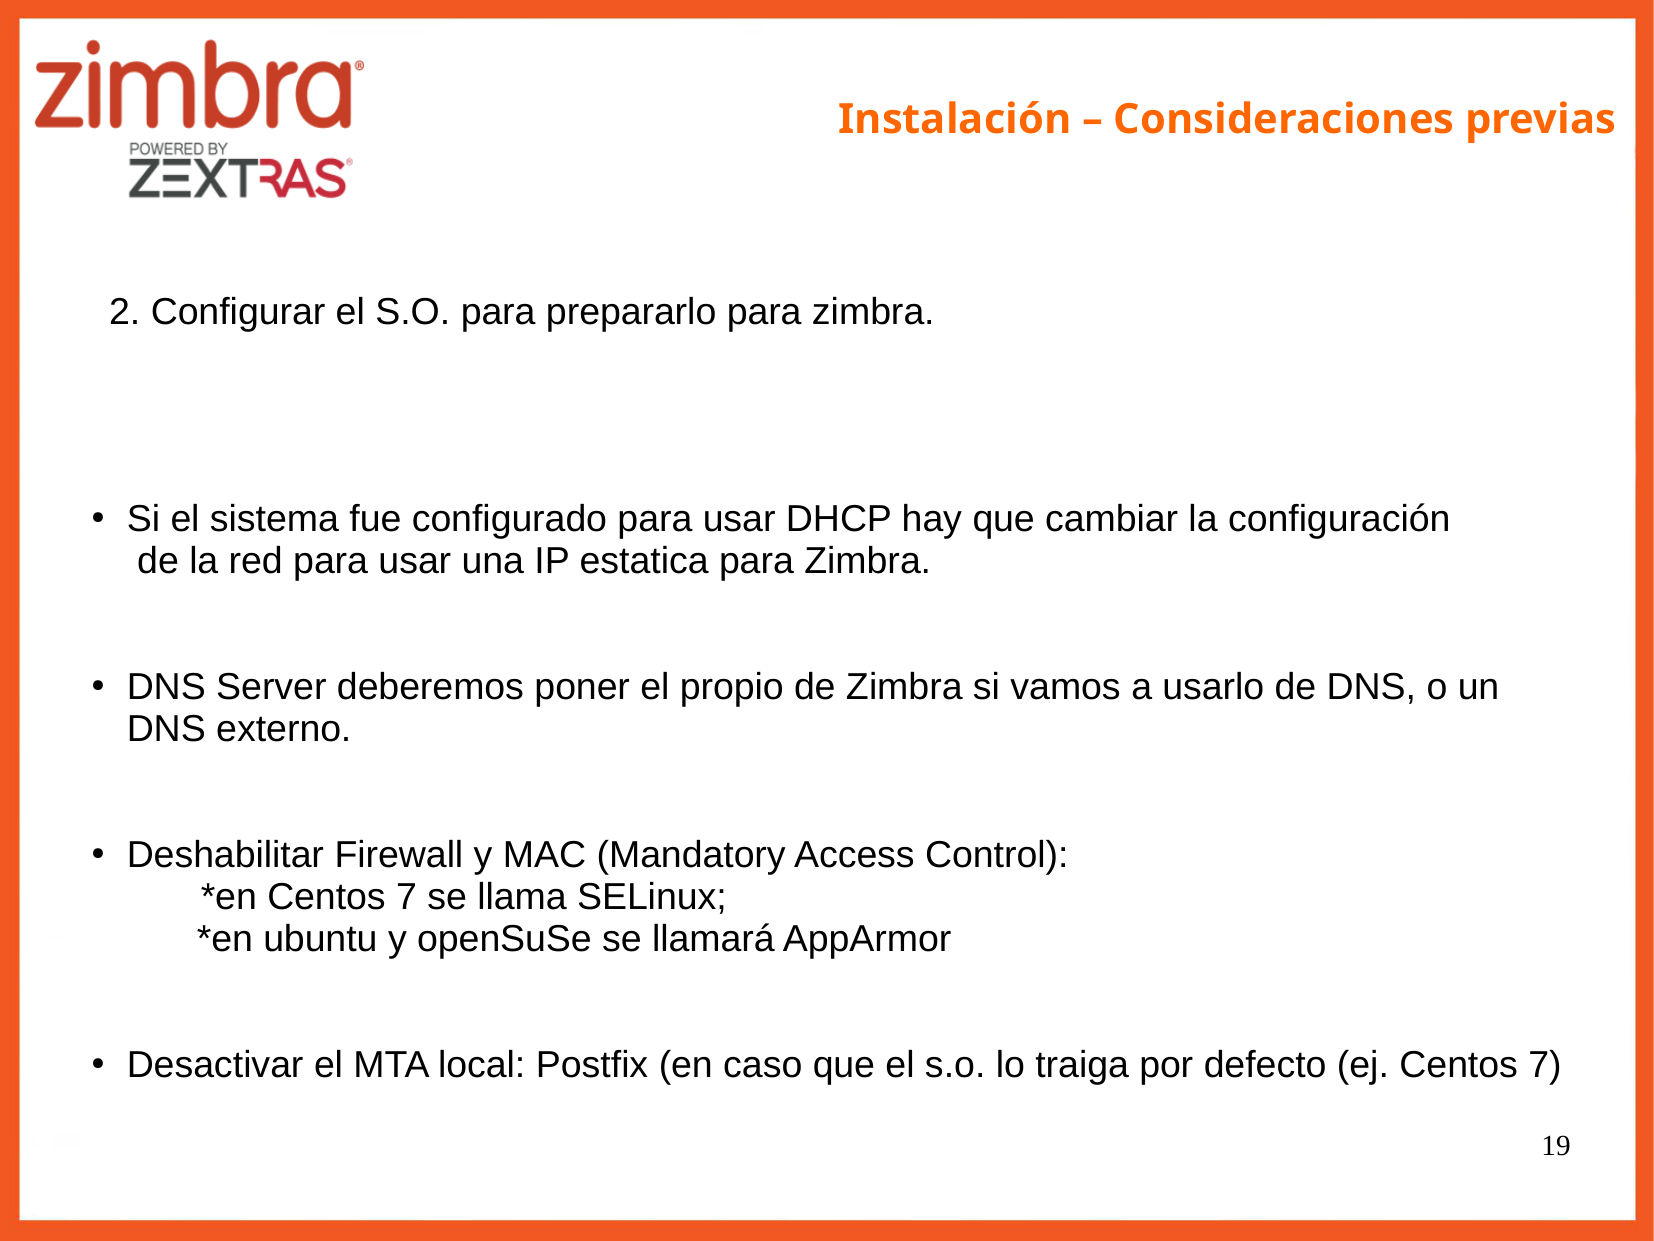

Instalación – Consideraciones previas
2. Configurar el S.O. para prepararlo para zimbra.
Si el sistema fue configurado para usar DHCP hay que cambiar la configuración de la red para usar una IP estatica para Zimbra.
DNS Server deberemos poner el propio de Zimbra si vamos a usarlo de DNS, o un DNS externo.
Deshabilitar Firewall y MAC (Mandatory Access Control):
	*en Centos 7 se llama SELinux;
	 *en ubuntu y openSuSe se llamará AppArmor
Desactivar el MTA local: Postfix (en caso que el s.o. lo traiga por defecto (ej. Centos 7)
19